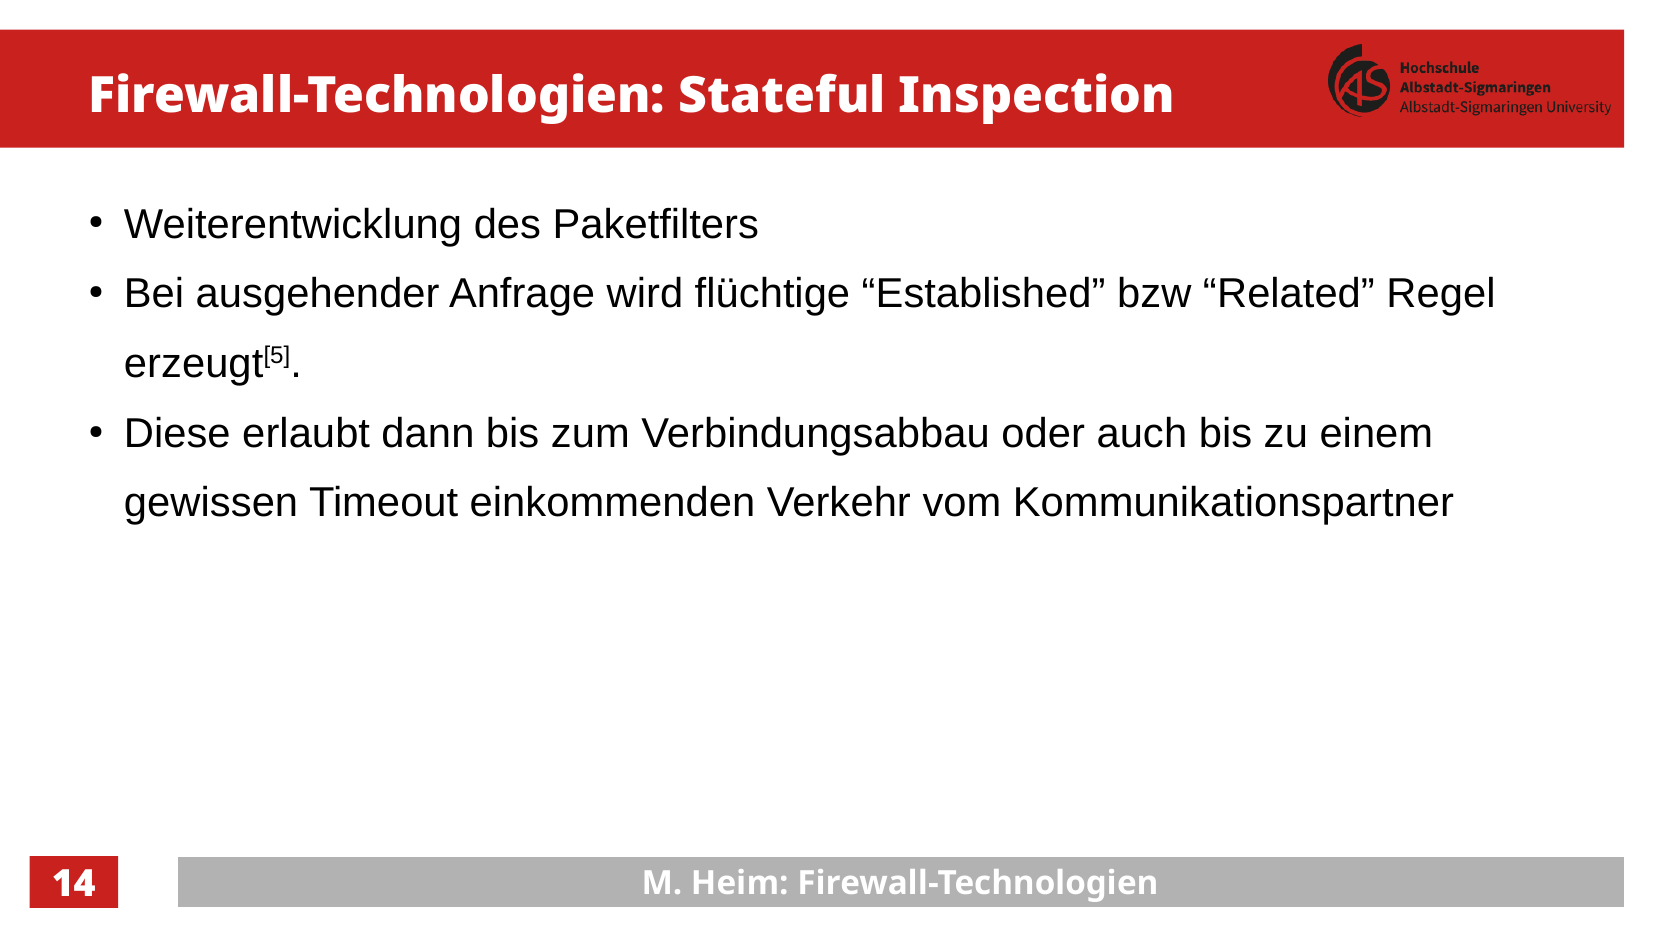

# Firewall-Technologien: Stateful Inspection
Weiterentwicklung des Paketfilters
Bei ausgehender Anfrage wird flüchtige “Established” bzw “Related” Regel erzeugt[5].
Diese erlaubt dann bis zum Verbindungsabbau oder auch bis zu einem gewissen Timeout einkommenden Verkehr vom Kommunikationspartner
14